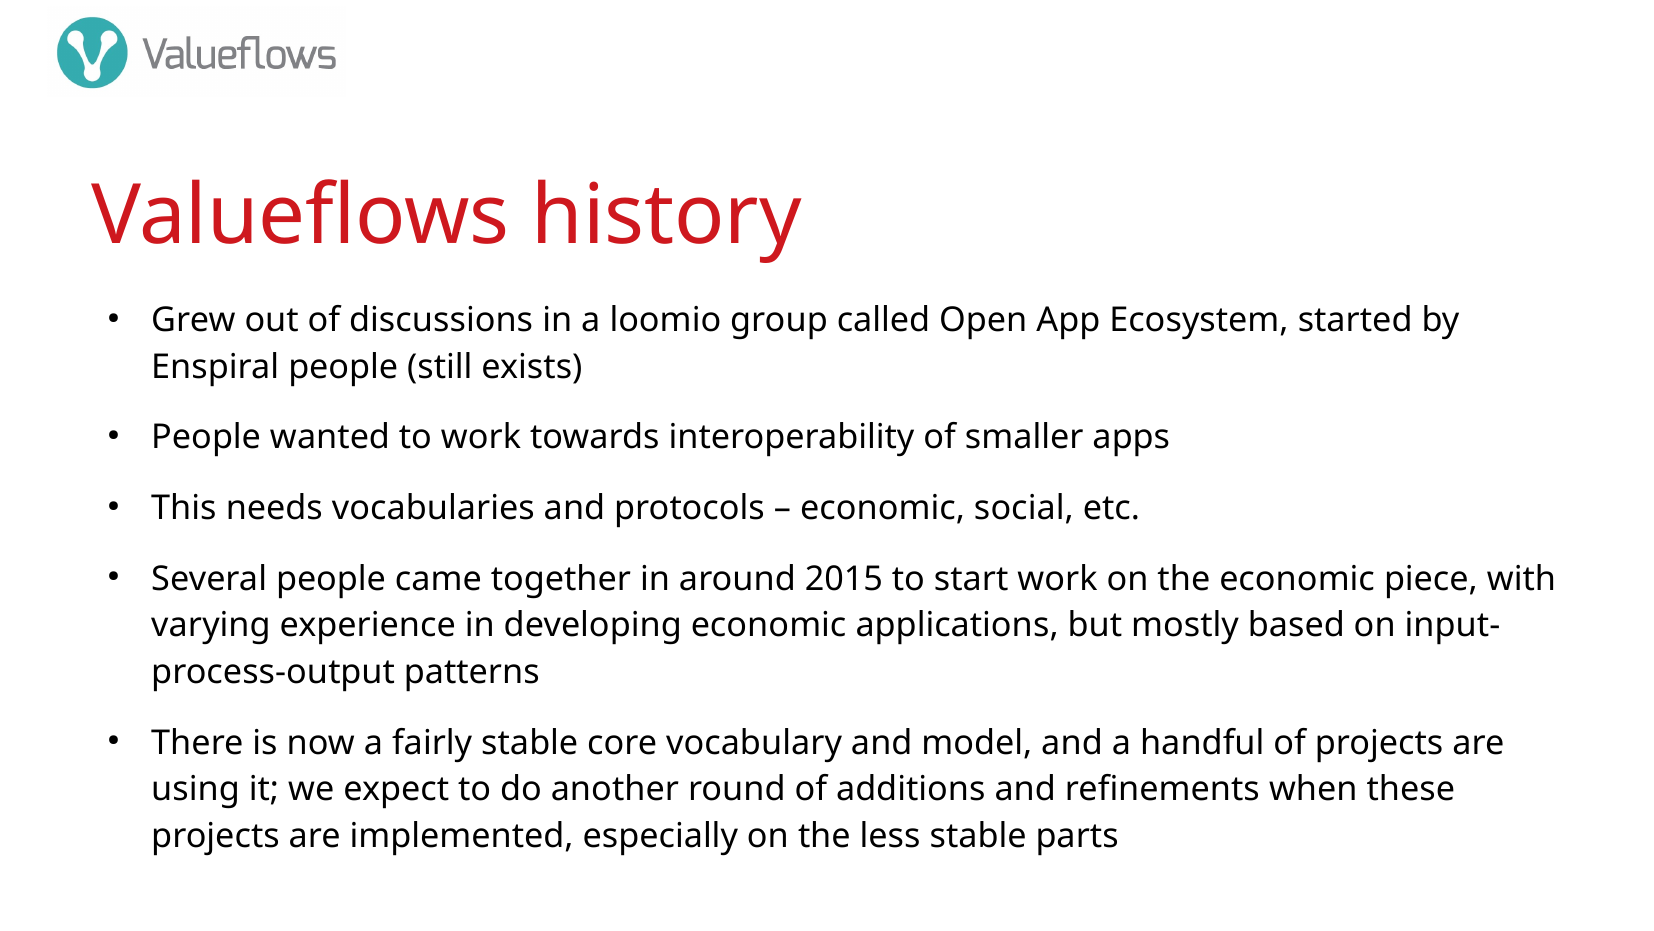

Valueflows history
# Grew out of discussions in a loomio group called Open App Ecosystem, started by Enspiral people (still exists)
People wanted to work towards interoperability of smaller apps
This needs vocabularies and protocols – economic, social, etc.
Several people came together in around 2015 to start work on the economic piece, with varying experience in developing economic applications, but mostly based on input-process-output patterns
There is now a fairly stable core vocabulary and model, and a handful of projects are using it; we expect to do another round of additions and refinements when these projects are implemented, especially on the less stable parts